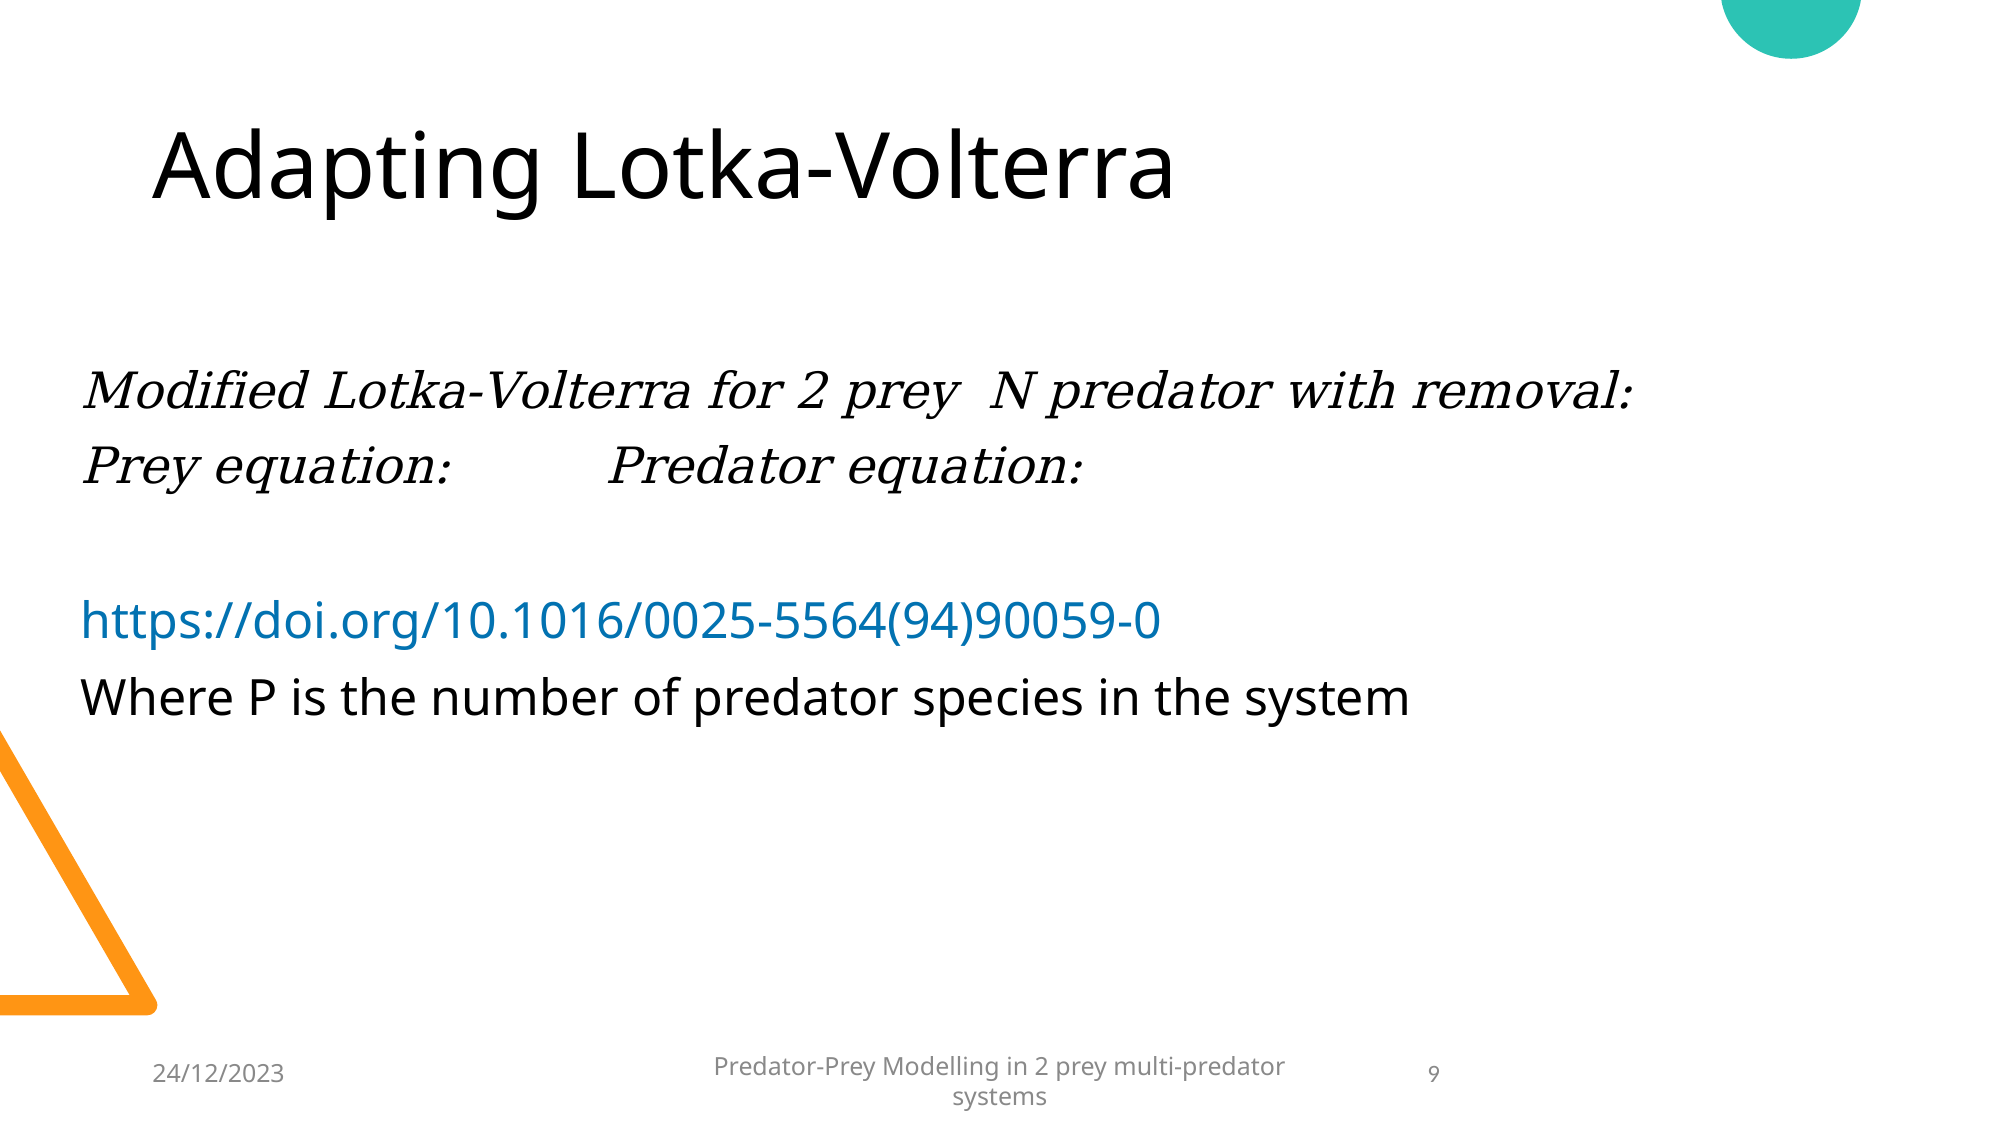

# Adapting Lotka-Volterra
Modified Lotka-Volterra for 2 prey N predator with removal:
Prey equation:			Predator equation:
https://doi.org/10.1016/0025-5564(94)90059-0
Where P is the number of predator species in the system
24/12/2023
Predator-Prey Modelling in 2 prey multi-predator systems